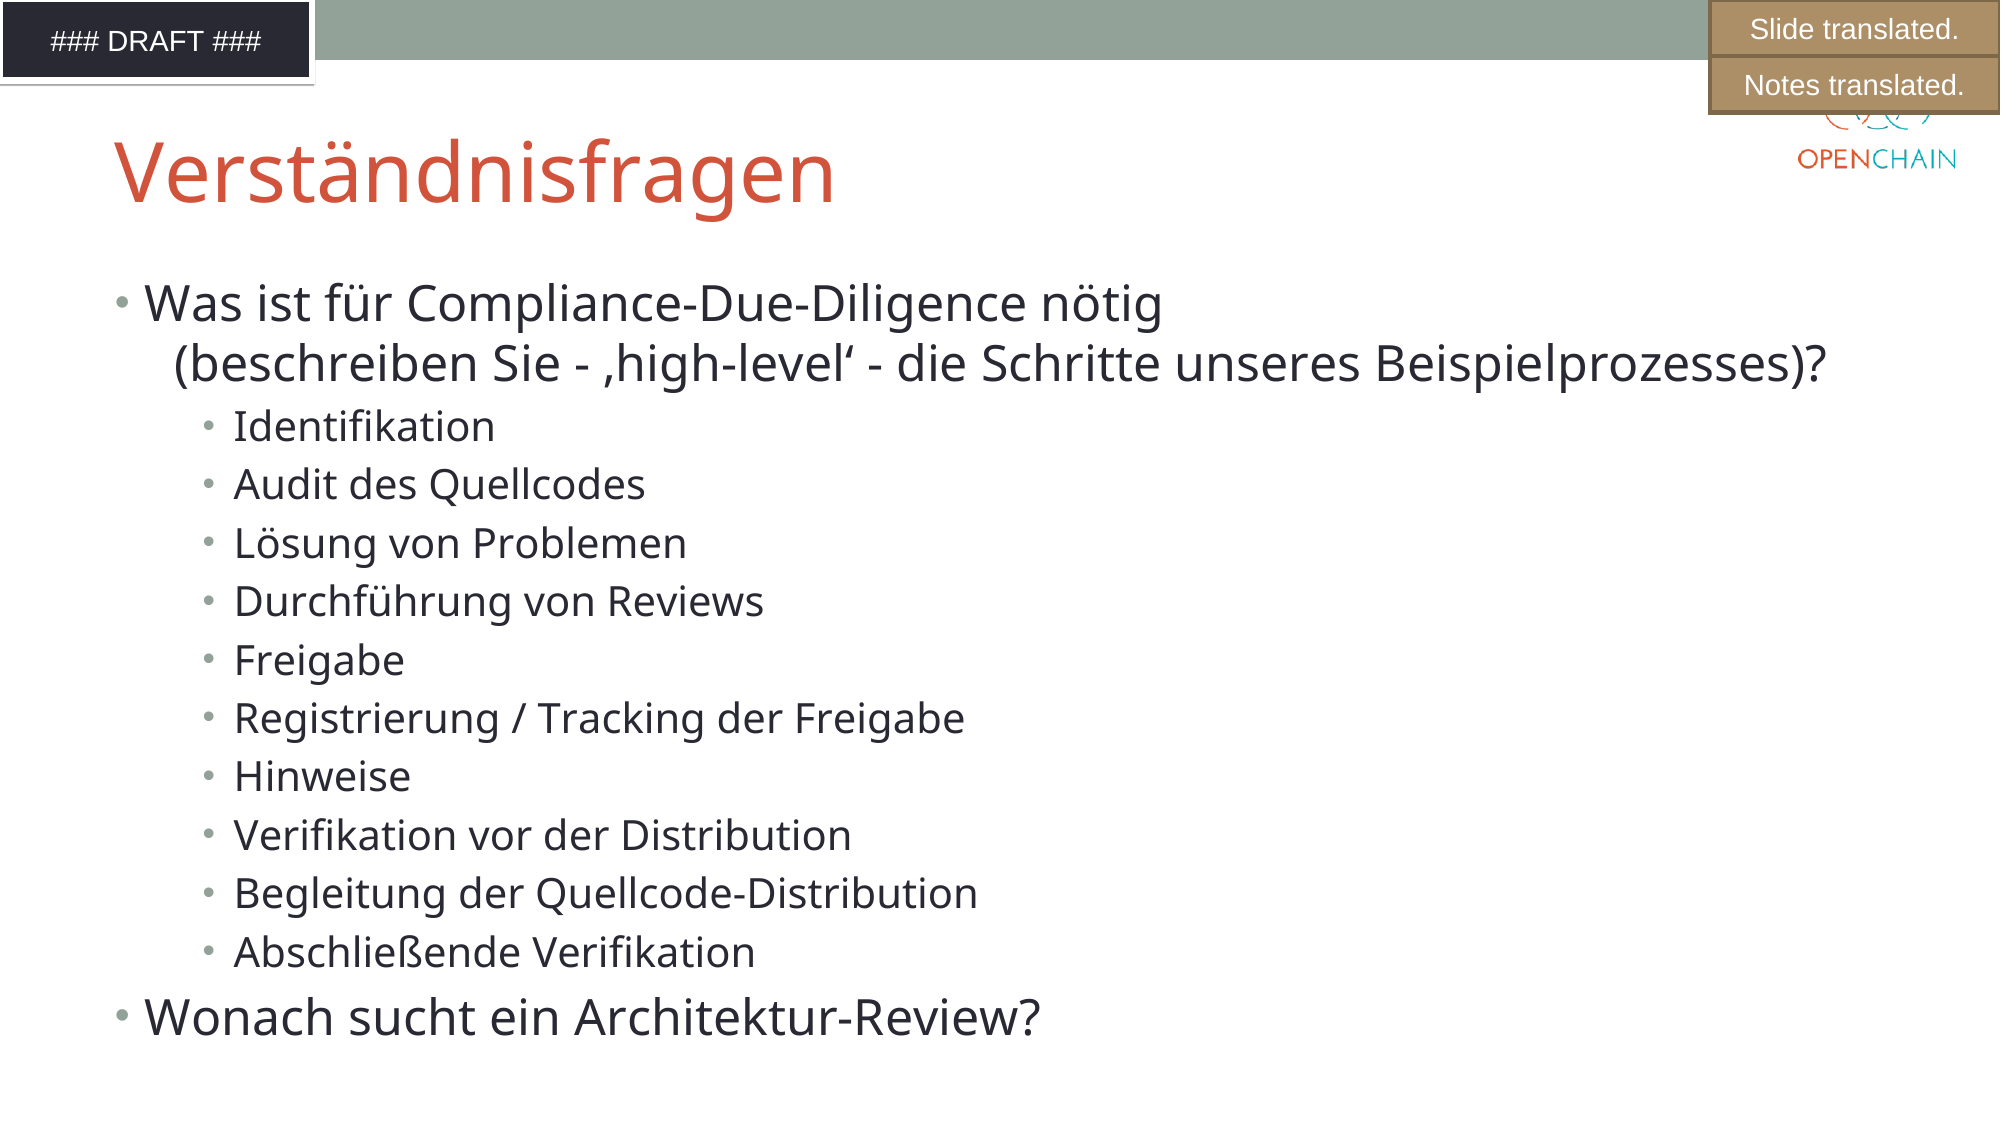

GFX translated.
GFX translated.
GFX translated.
Slide translated.
Notes translated.
# Verständnisfragen
Was ist für Compliance-Due-Diligence nötig
(beschreiben Sie - ‚high-level‘ - die Schritte unseres Beispielprozesses)?
Identifikation
Audit des Quellcodes
Lösung von Problemen
Durchführung von Reviews
Freigabe
Registrierung / Tracking der Freigabe
Hinweise
Verifikation vor der Distribution
Begleitung der Quellcode-Distribution
Abschließende Verifikation
Wonach sucht ein Architektur-Review?